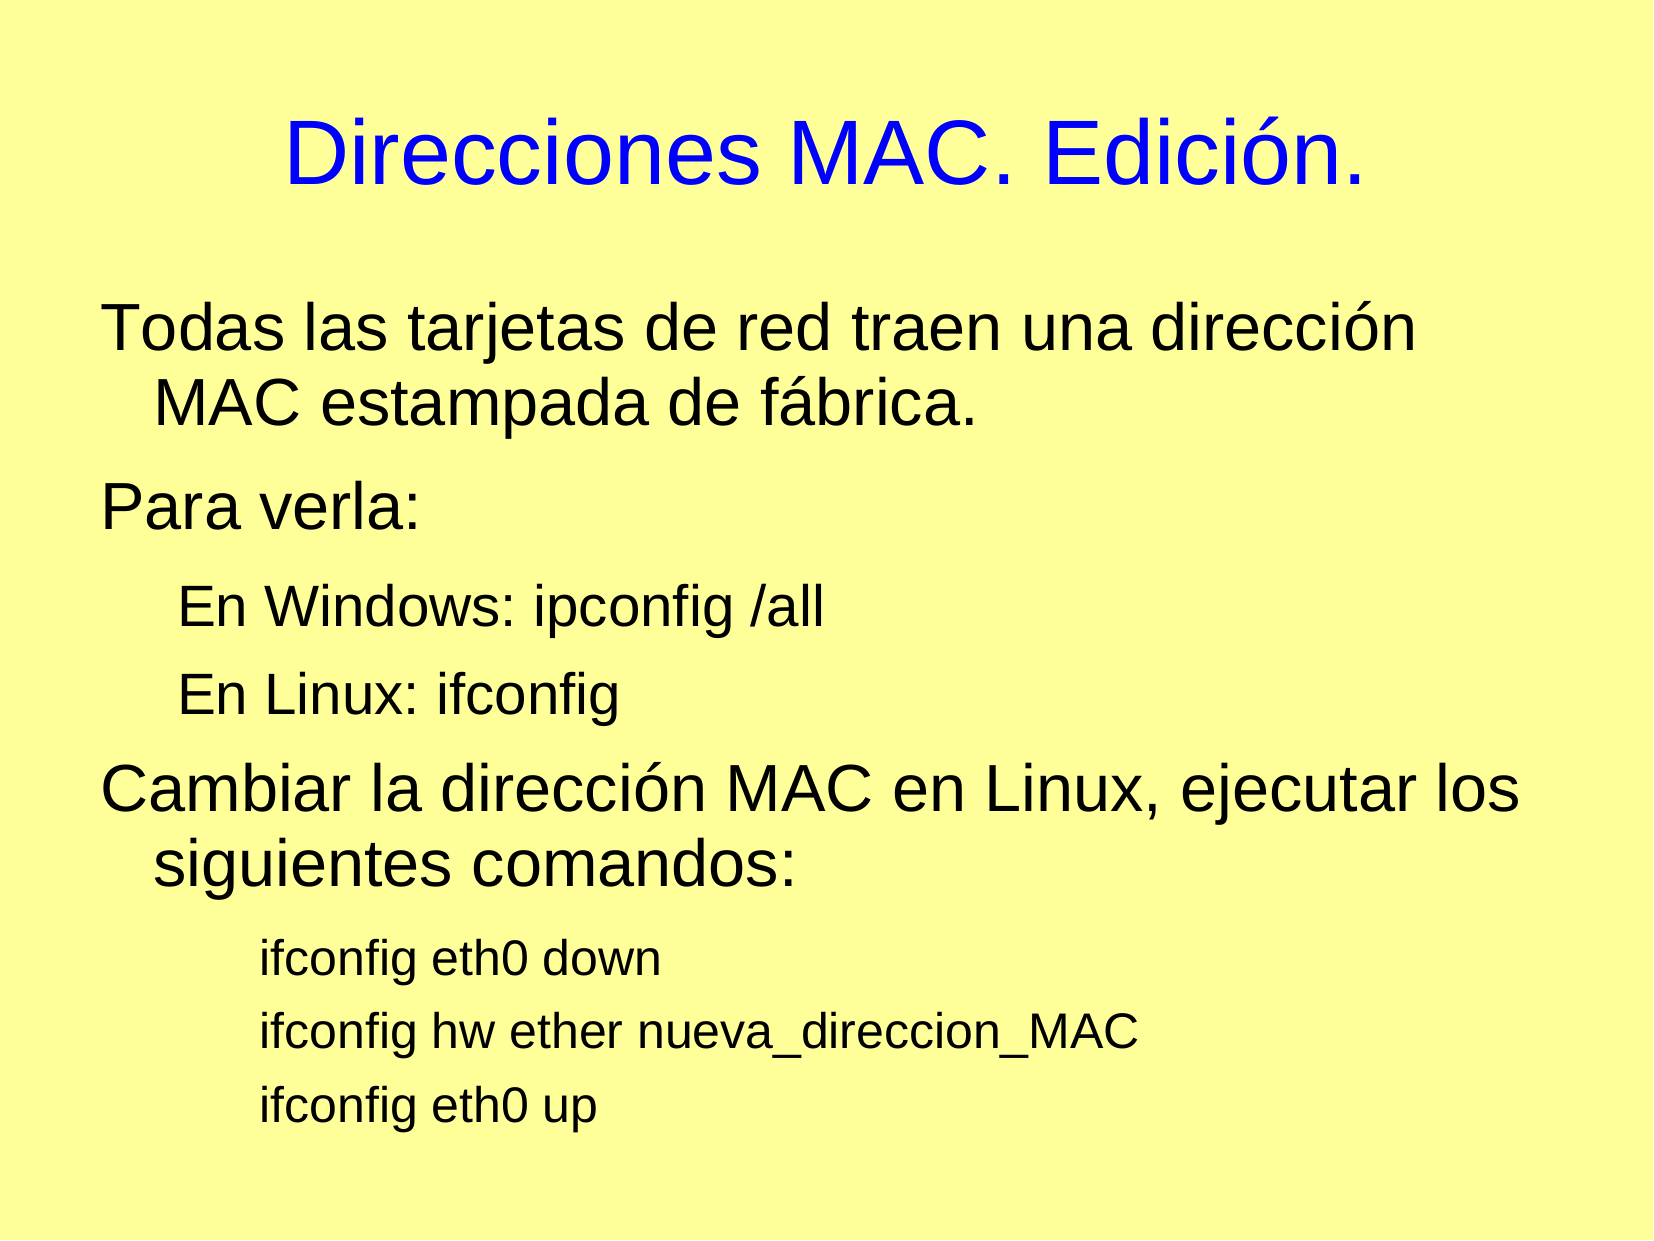

# Direcciones MAC. Edición.
Todas las tarjetas de red traen una dirección MAC estampada de fábrica.
Para verla:
En Windows: ipconfig /all
En Linux: ifconfig
Cambiar la dirección MAC en Linux, ejecutar los siguientes comandos:
ifconfig eth0 down
ifconfig hw ether nueva_direccion_MAC
ifconfig eth0 up